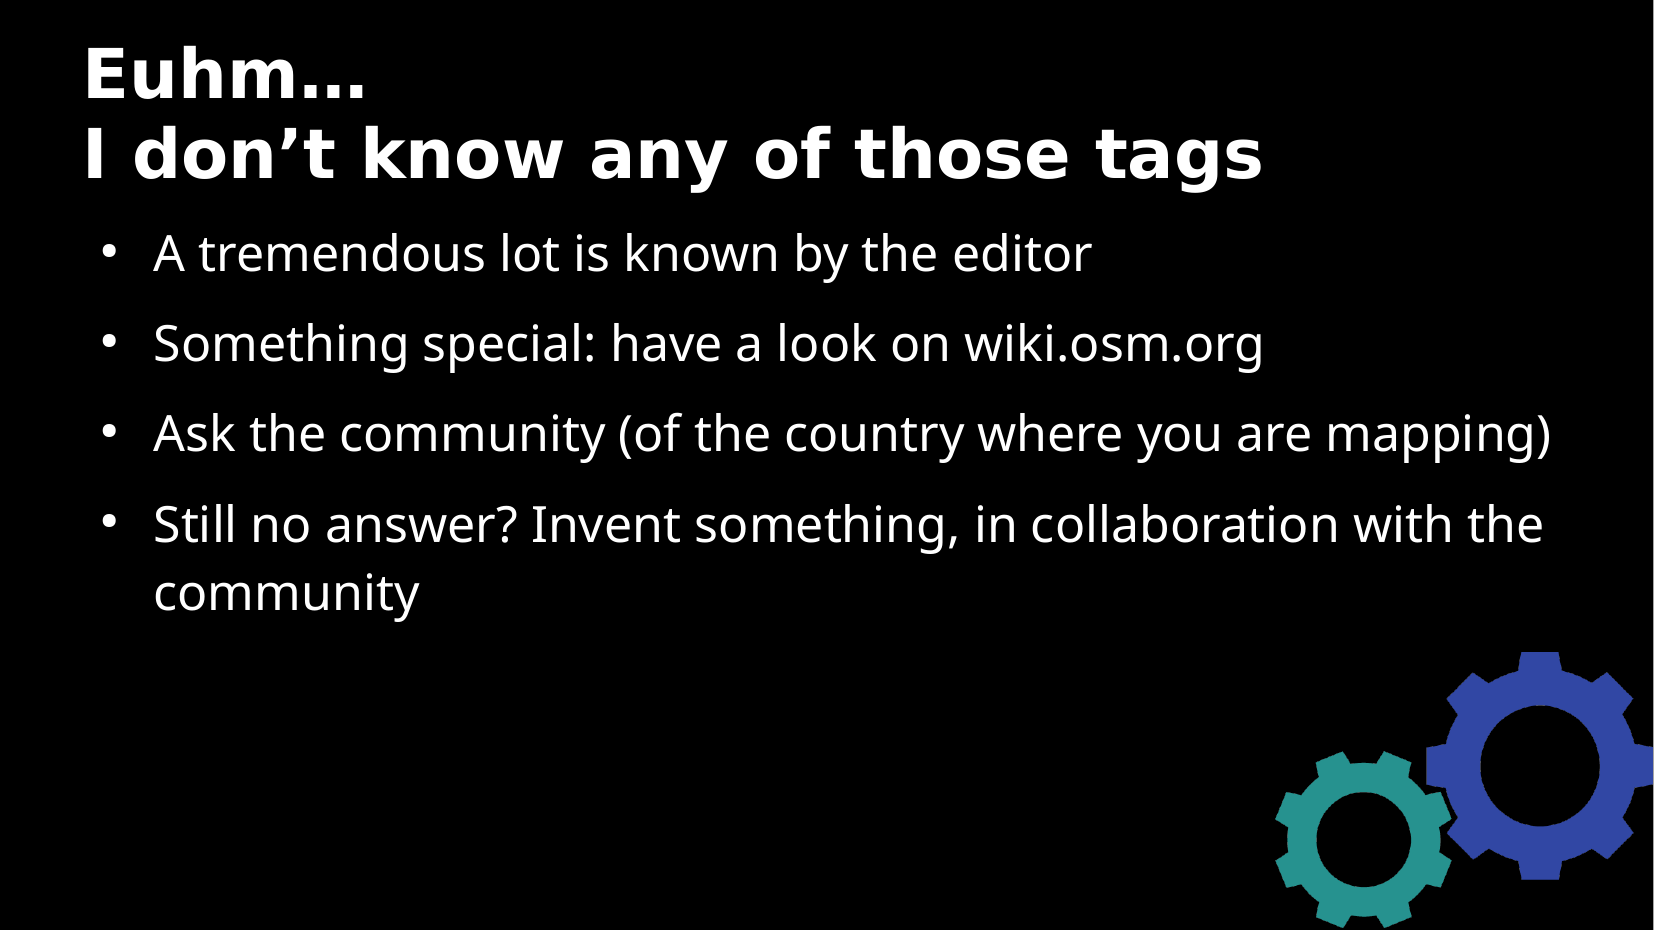

# Euhm… I don’t know any of those tags
A tremendous lot is known by the editor
Something special: have a look on wiki.osm.org
Ask the community (of the country where you are mapping)
Still no answer? Invent something, in collaboration with the community